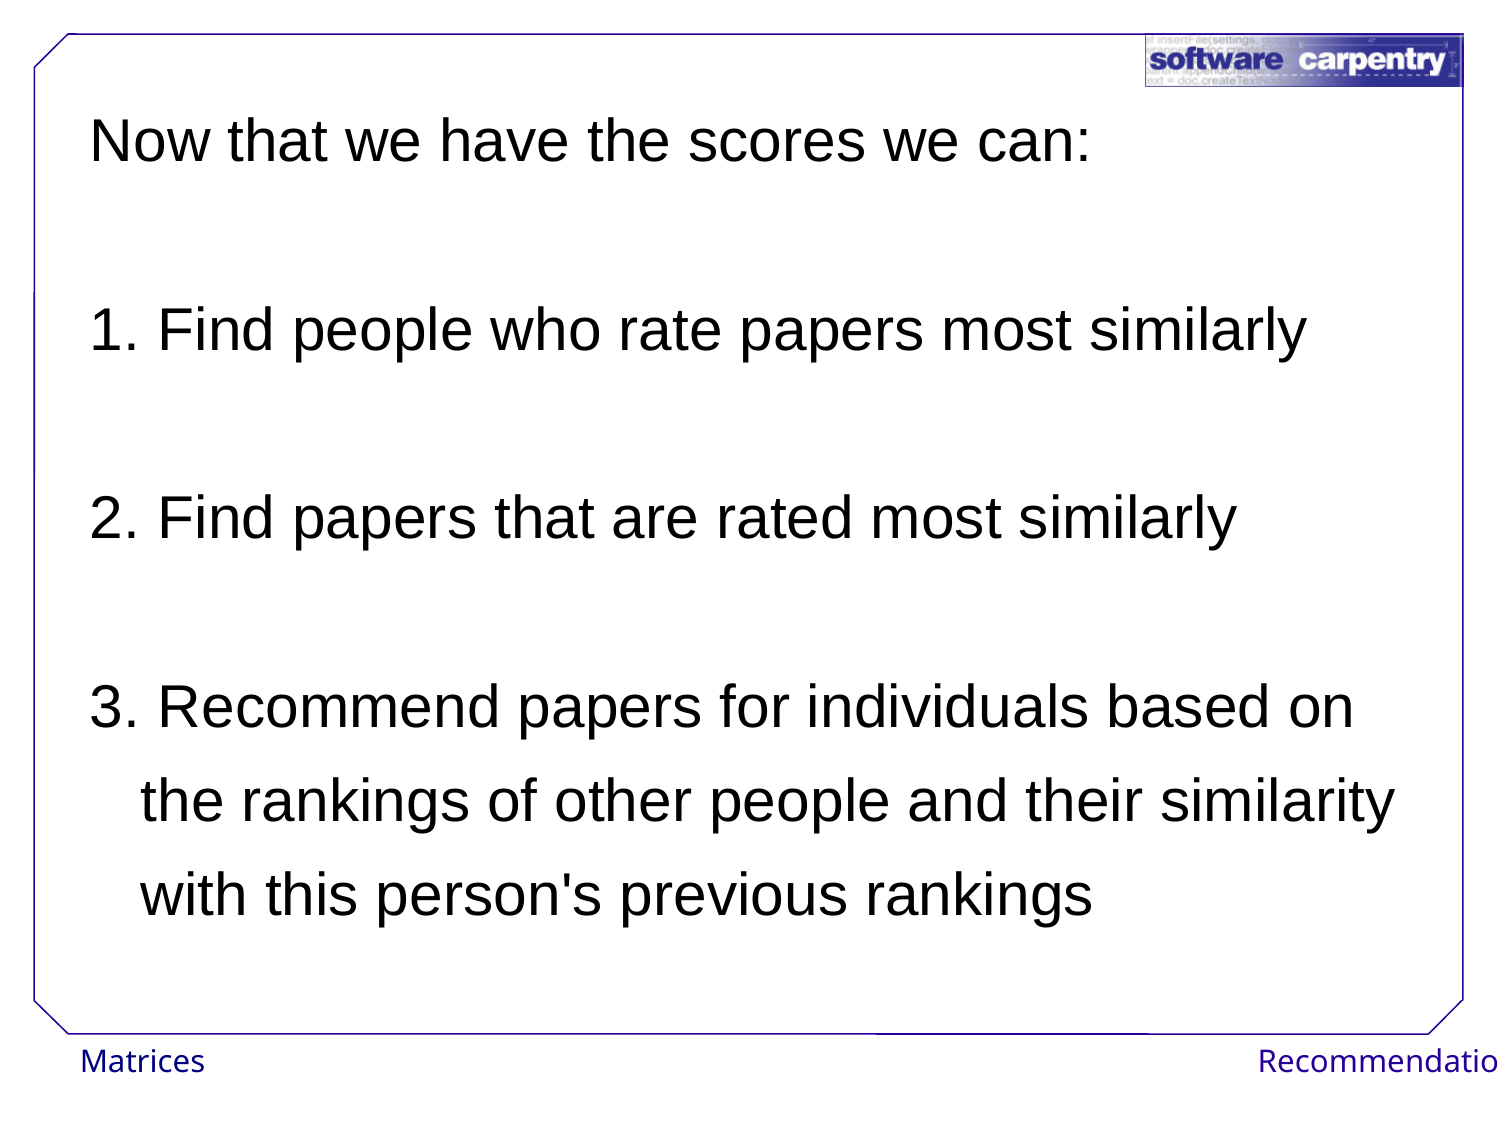

# Now that we have the scores we can:
1.		Find people who rate papers most similarly
2.		Find papers that are rated most similarly
3.		Recommend papers for individuals based on
	the rankings of other people and their similarity
	with this person's previous rankings